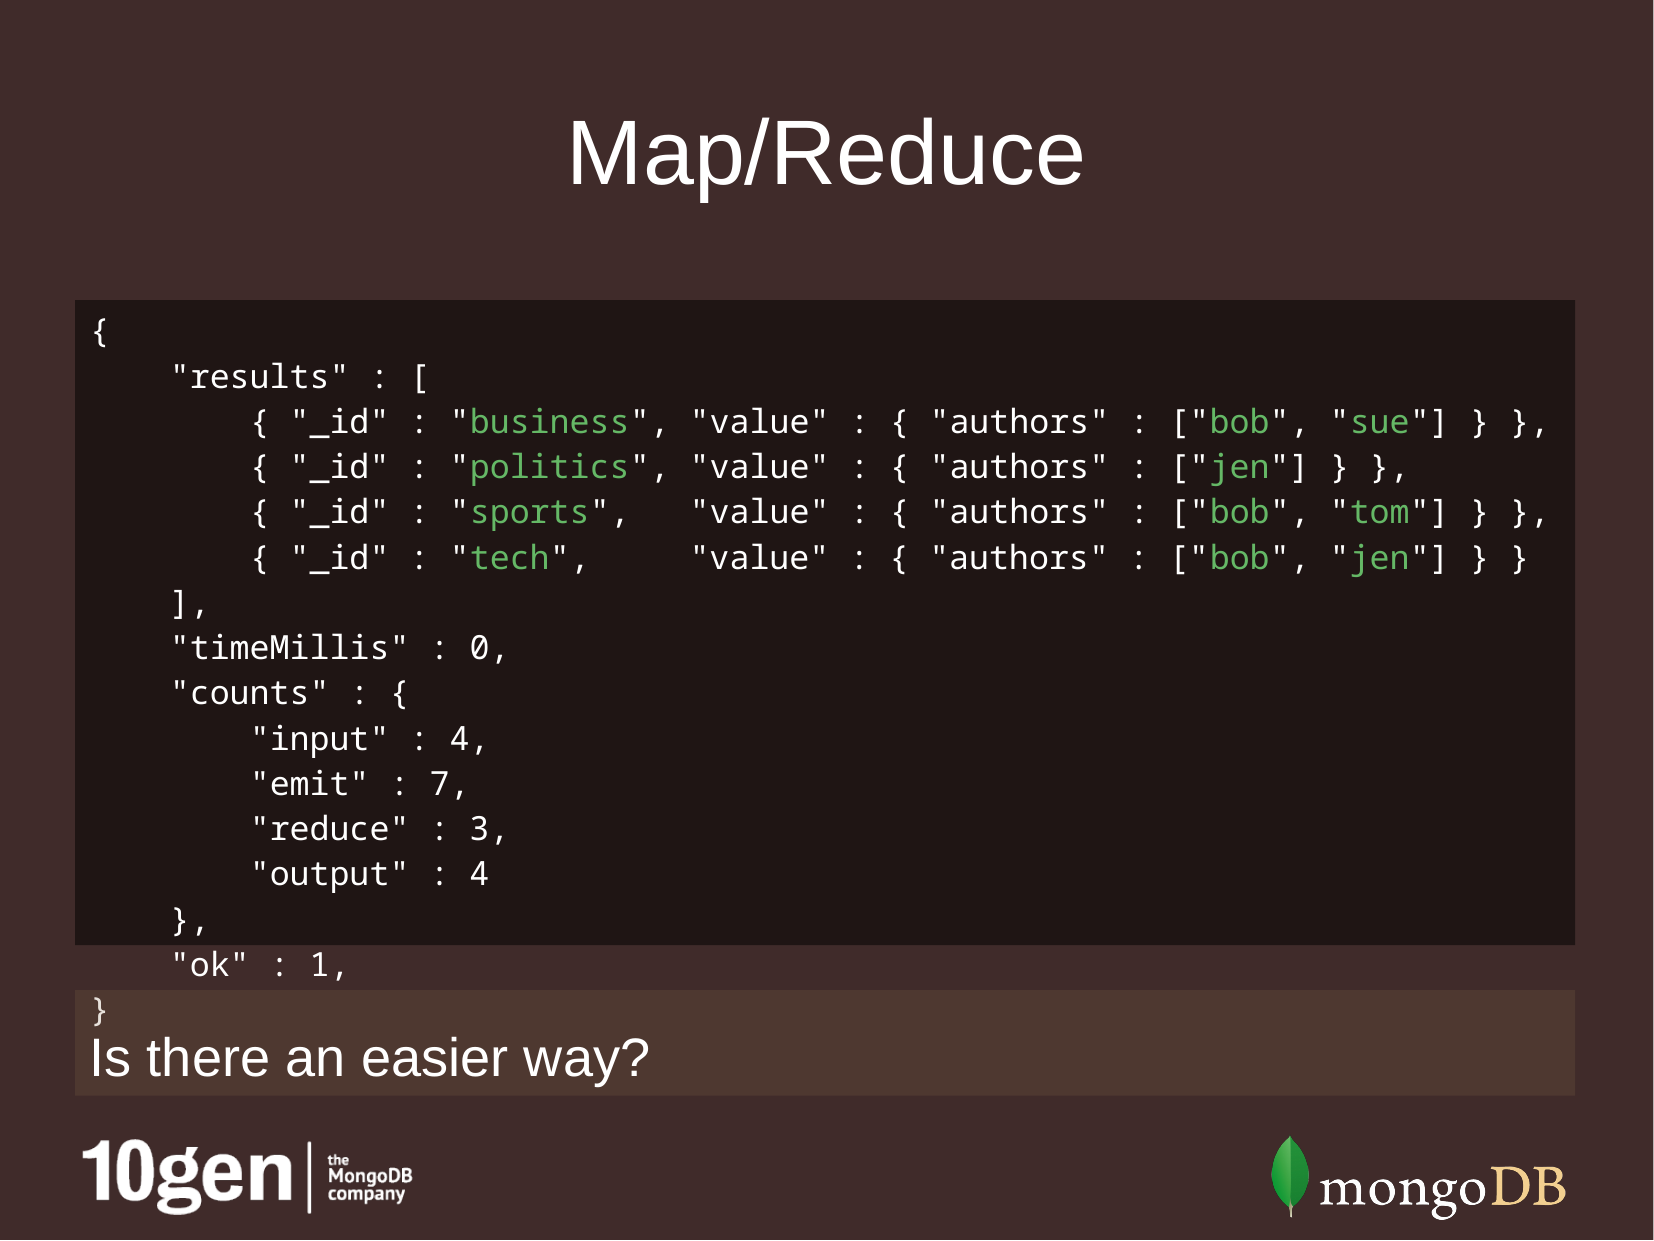

# Map/Reduce
{
 "results" : [
 { "_id" : "business", "value" : { "authors" : ["bob", "sue"] } },
 { "_id" : "politics", "value" : { "authors" : ["jen"] } },
 { "_id" : "sports", "value" : { "authors" : ["bob", "tom"] } },
 { "_id" : "tech", "value" : { "authors" : ["bob", "jen"] } }
 ],
 "timeMillis" : 0,
 "counts" : {
 "input" : 4,
 "emit" : 7,
 "reduce" : 3,
 "output" : 4
 },
 "ok" : 1,
}
Is there an easier way?